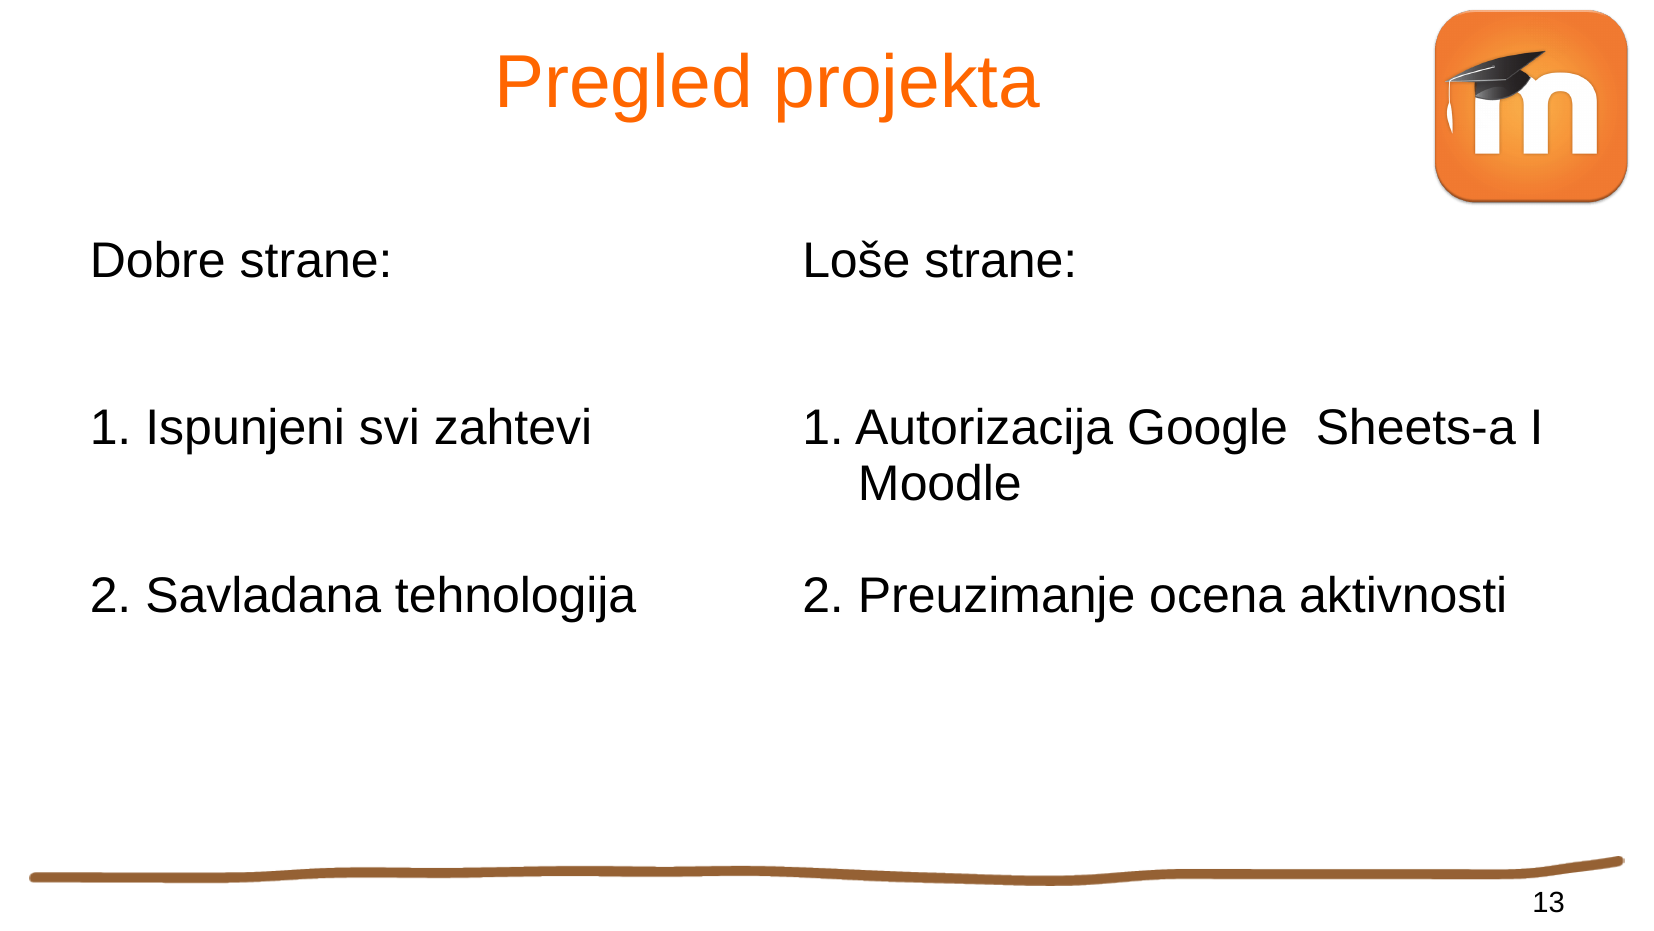

# Pregled projekta
Dobre strane:
1. Ispunjeni svi zahtevi
2. Savladana tehnologija
Loše strane:
1. Autorizacija Google Sheets-a I Moodle
2. Preuzimanje ocena aktivnosti
13